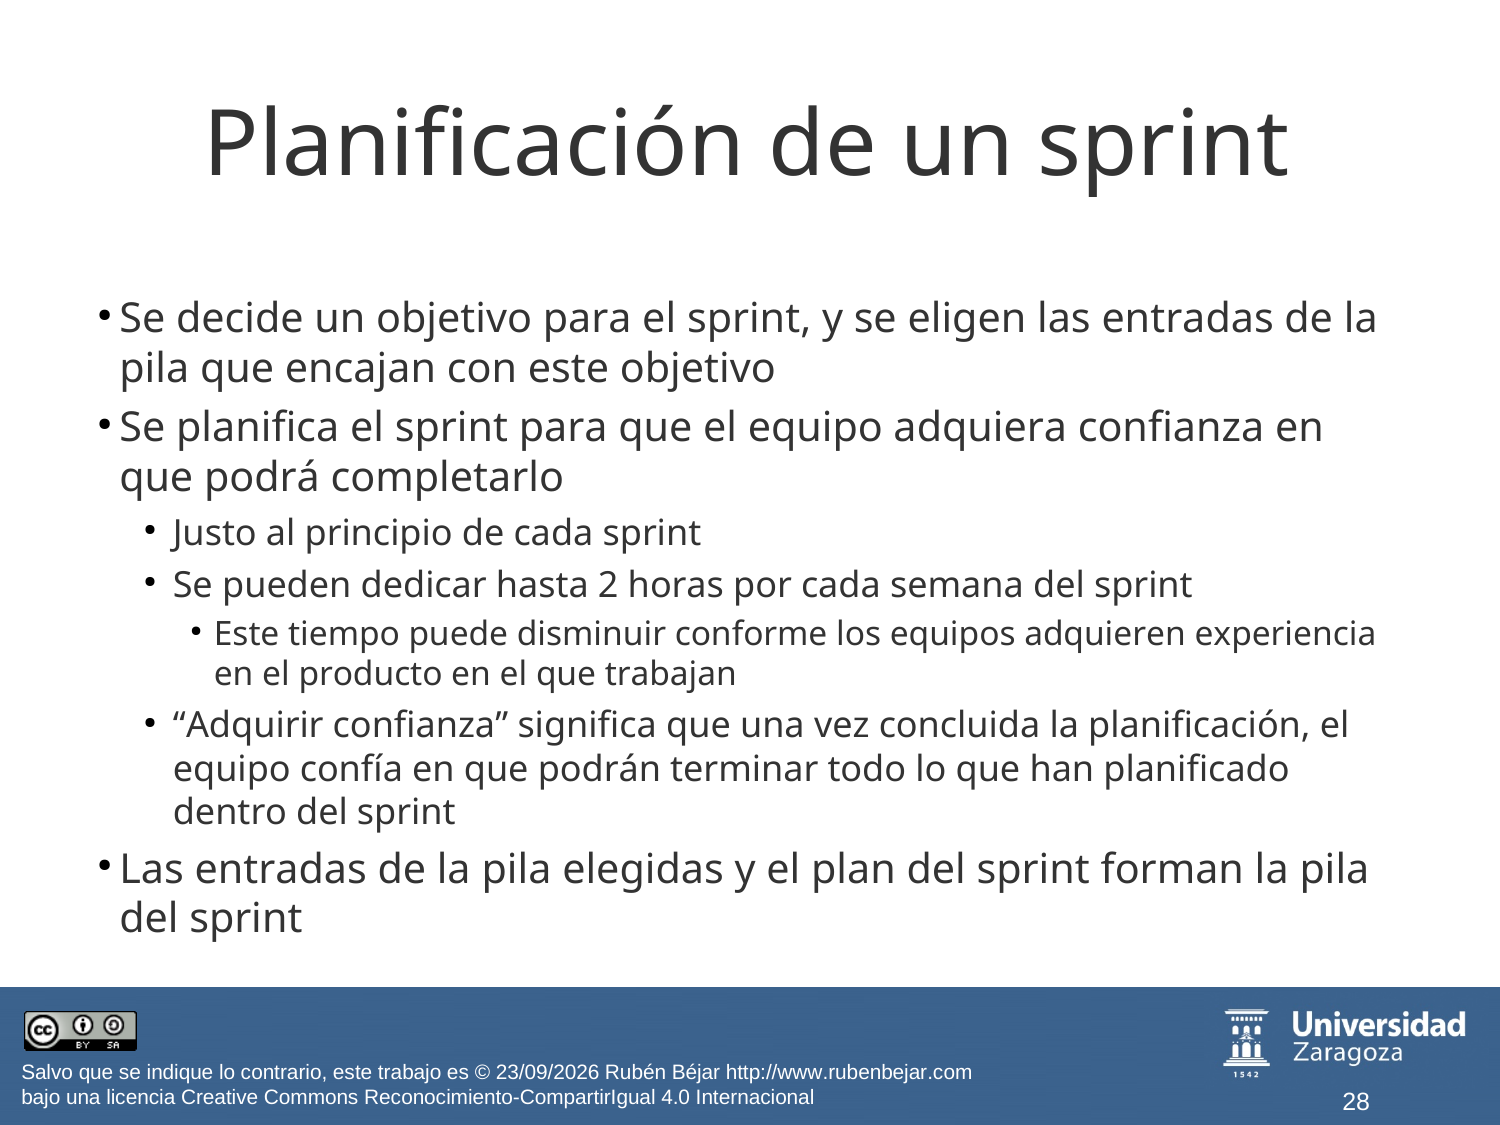

# Planificación de un sprint
Se decide un objetivo para el sprint, y se eligen las entradas de la pila que encajan con este objetivo
Se planifica el sprint para que el equipo adquiera confianza en que podrá completarlo
Justo al principio de cada sprint
Se pueden dedicar hasta 2 horas por cada semana del sprint
Este tiempo puede disminuir conforme los equipos adquieren experiencia en el producto en el que trabajan
“Adquirir confianza” significa que una vez concluida la planificación, el equipo confía en que podrán terminar todo lo que han planificado dentro del sprint
Las entradas de la pila elegidas y el plan del sprint forman la pila del sprint